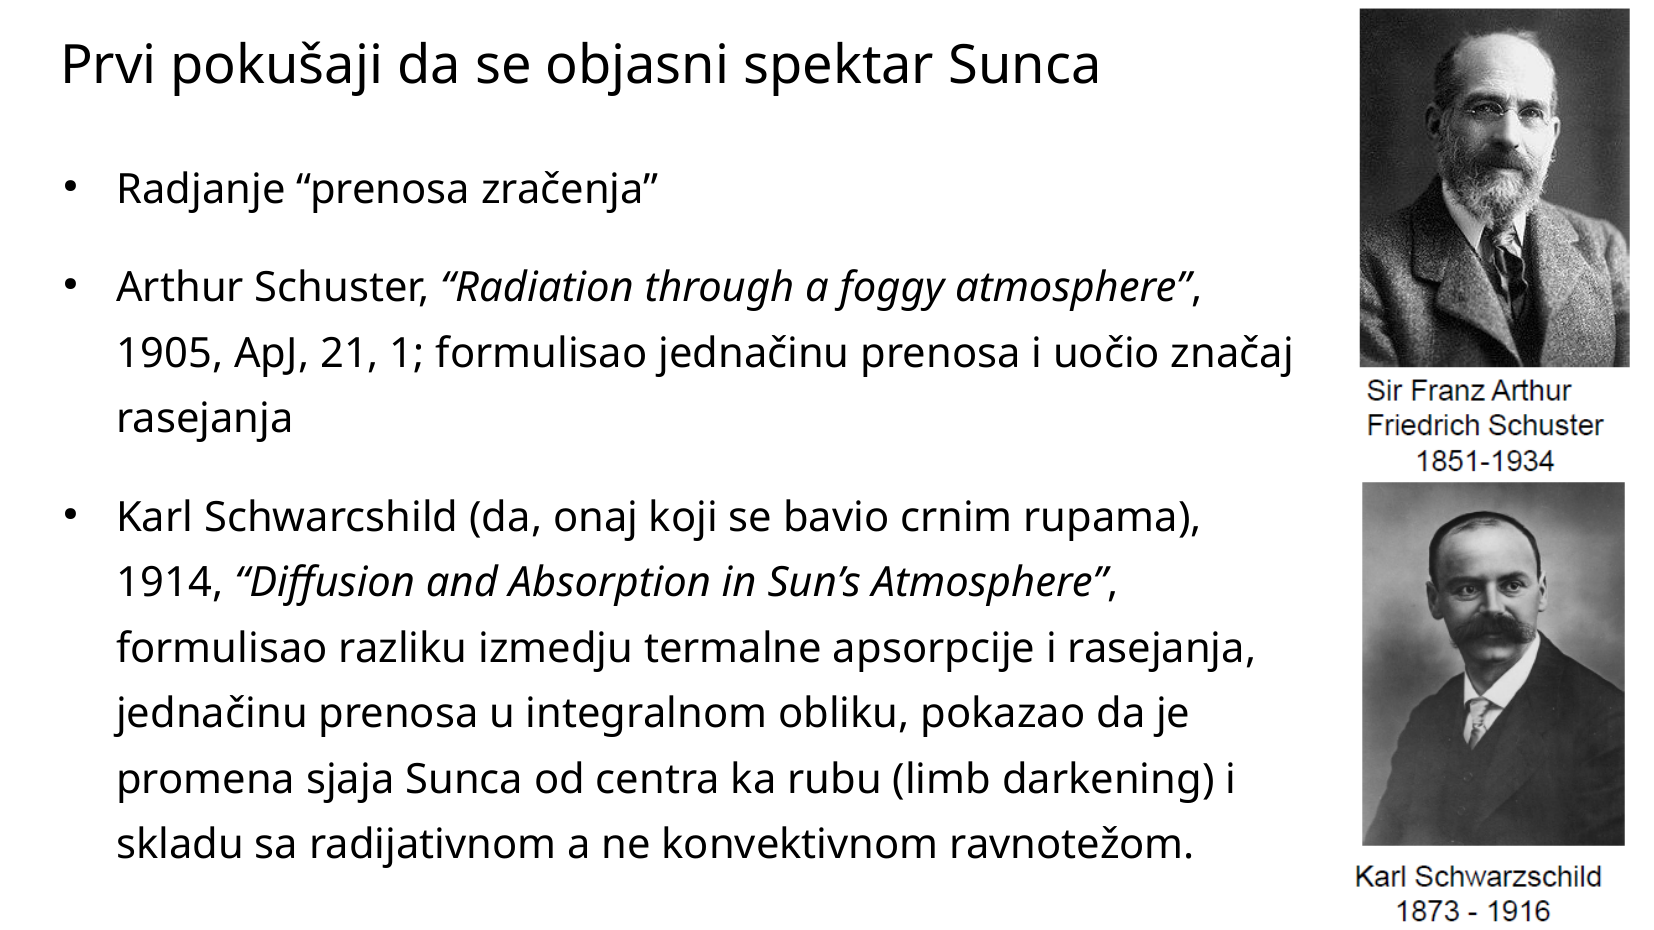

# Prvi pokušaji da se objasni spektar Sunca
Radjanje “prenosa zračenja”
Arthur Schuster, “Radiation through a foggy atmosphere”, 1905, ApJ, 21, 1; formulisao jednačinu prenosa i uočio značaj rasejanja
Karl Schwarcshild (da, onaj koji se bavio crnim rupama), 1914, “Diffusion and Absorption in Sun’s Atmosphere”, formulisao razliku izmedju termalne apsorpcije i rasejanja, jednačinu prenosa u integralnom obliku, pokazao da je promena sjaja Sunca od centra ka rubu (limb darkening) i skladu sa radijativnom a ne konvektivnom ravnotežom.